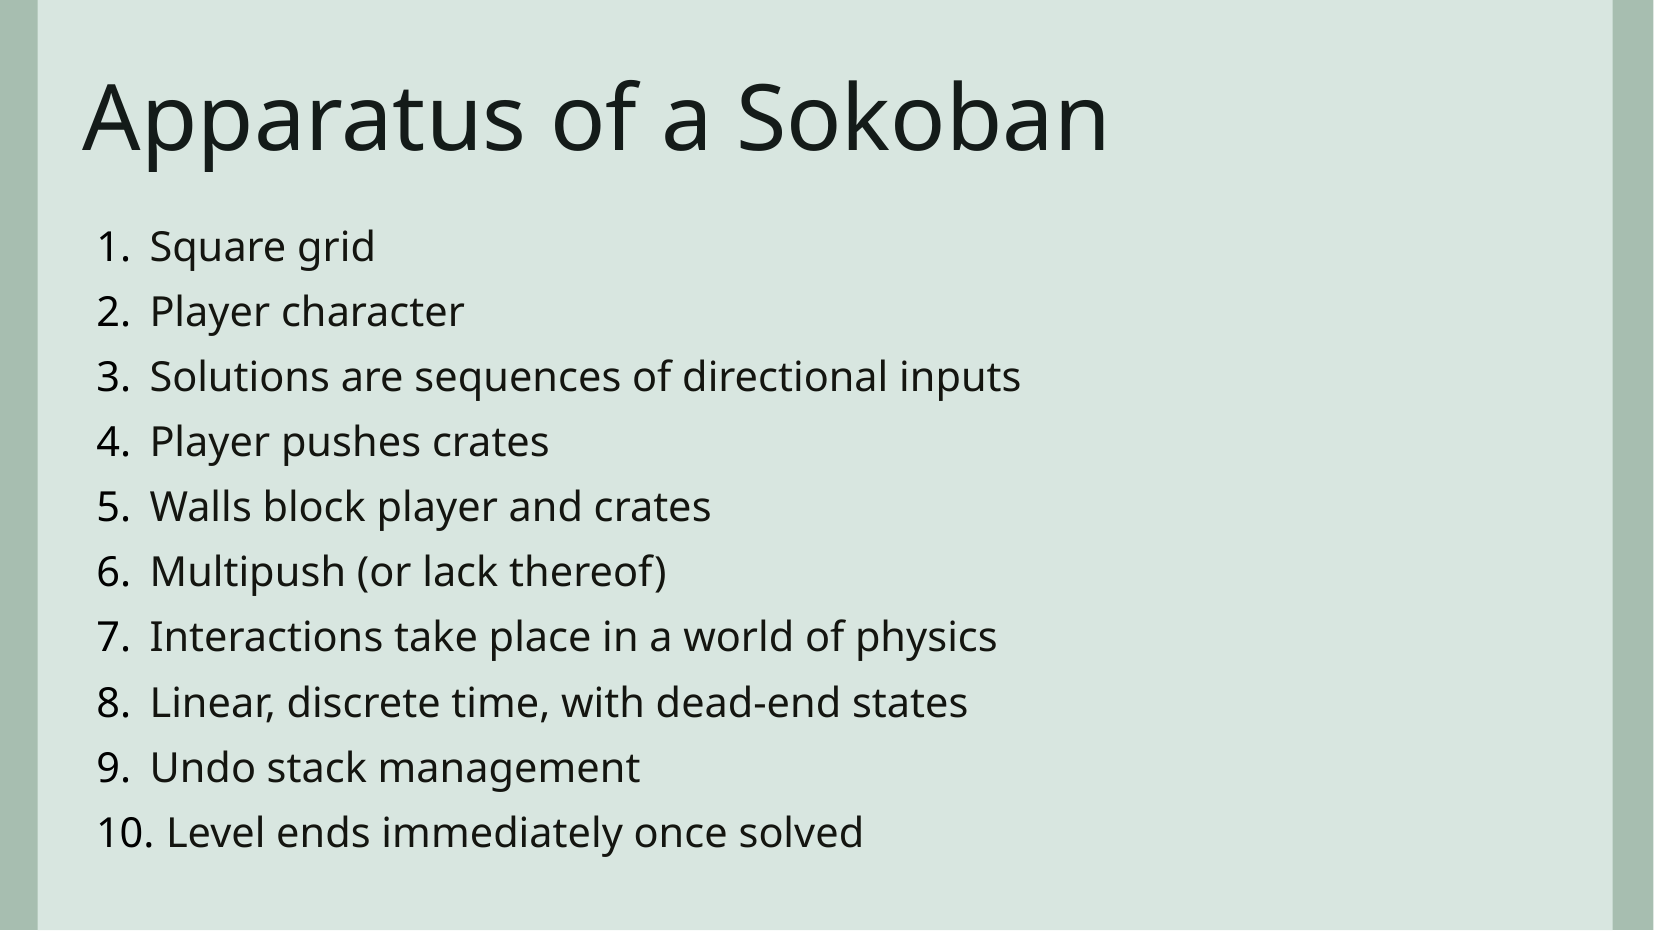

# Apparatus of a Sokoban
Square grid
Player character
Solutions are sequences of directional inputs
Player pushes crates
Walls block player and crates
Multipush (or lack thereof)
Interactions take place in a world of physics
Linear, discrete time, with dead-end states
Undo stack management
 Level ends immediately once solved